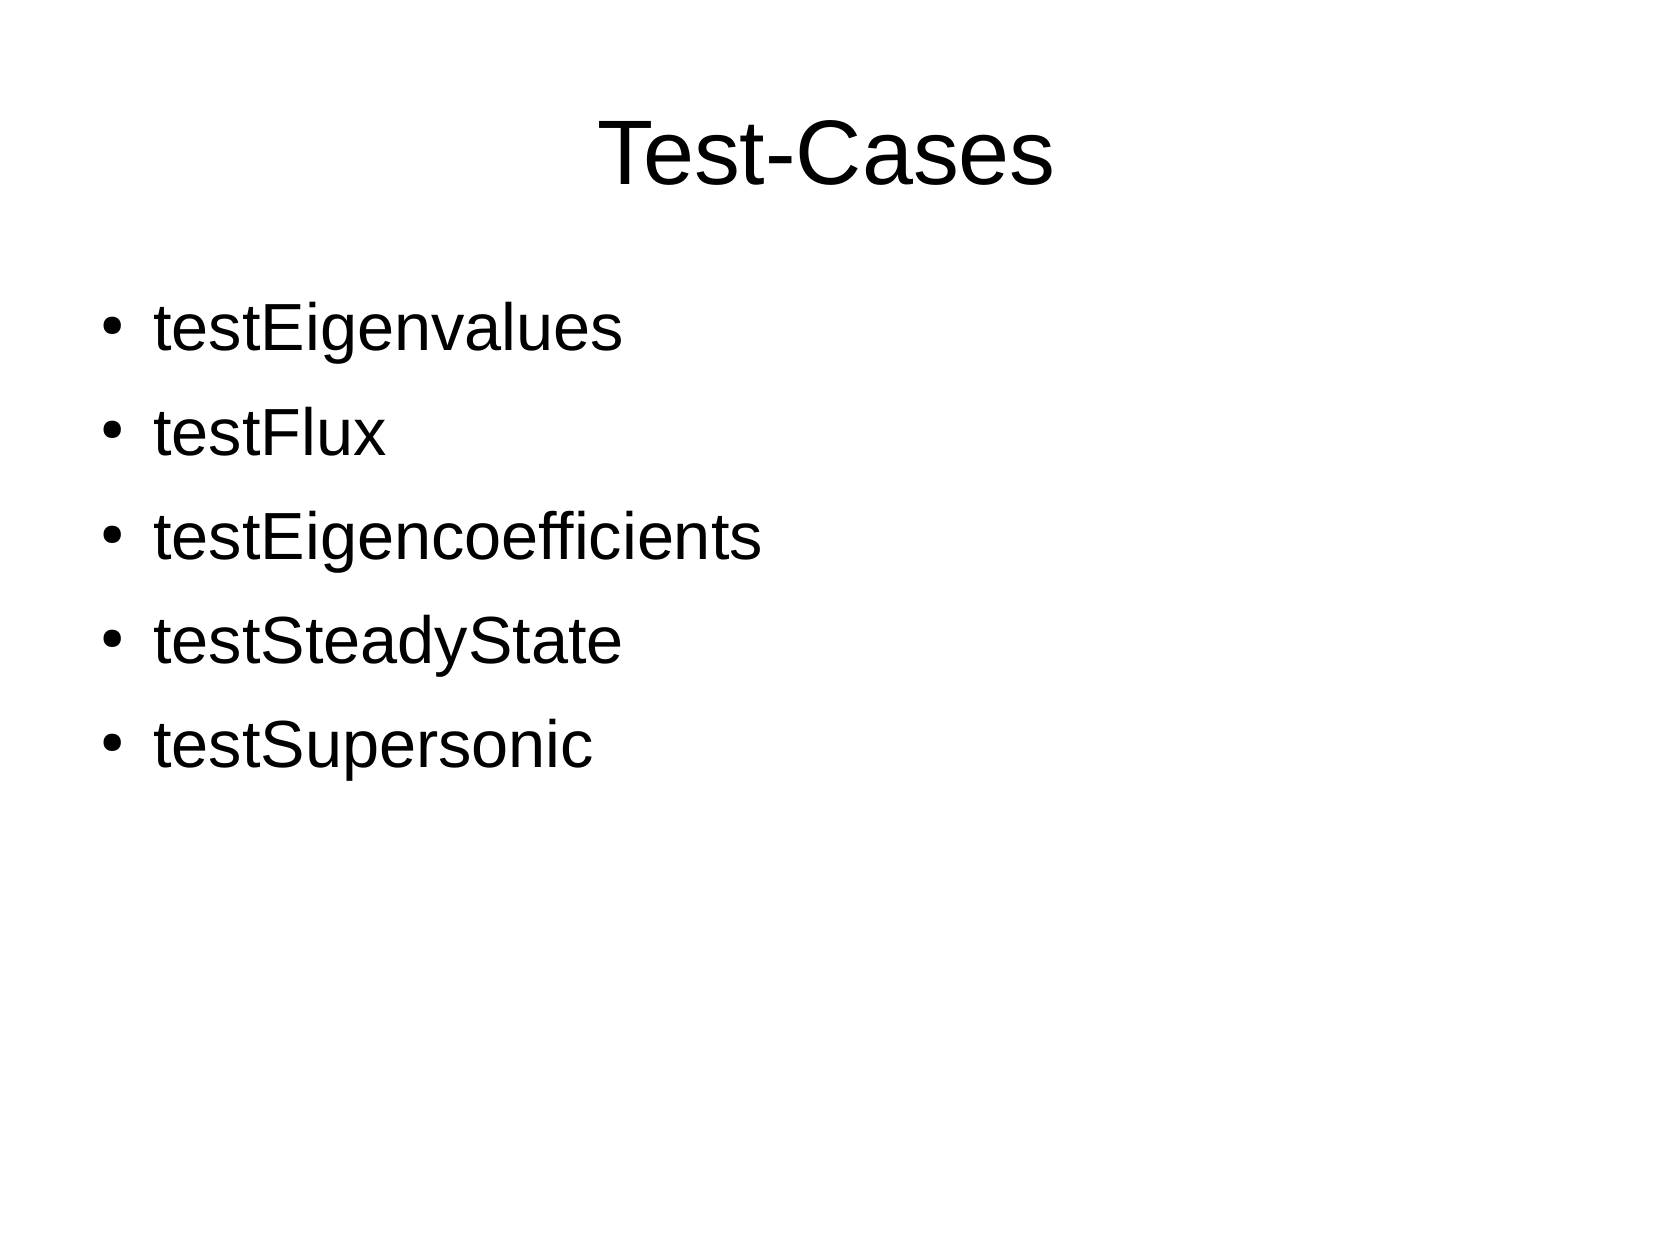

# Test-Cases
testEigenvalues
testFlux
testEigencoefficients
testSteadyState
testSupersonic